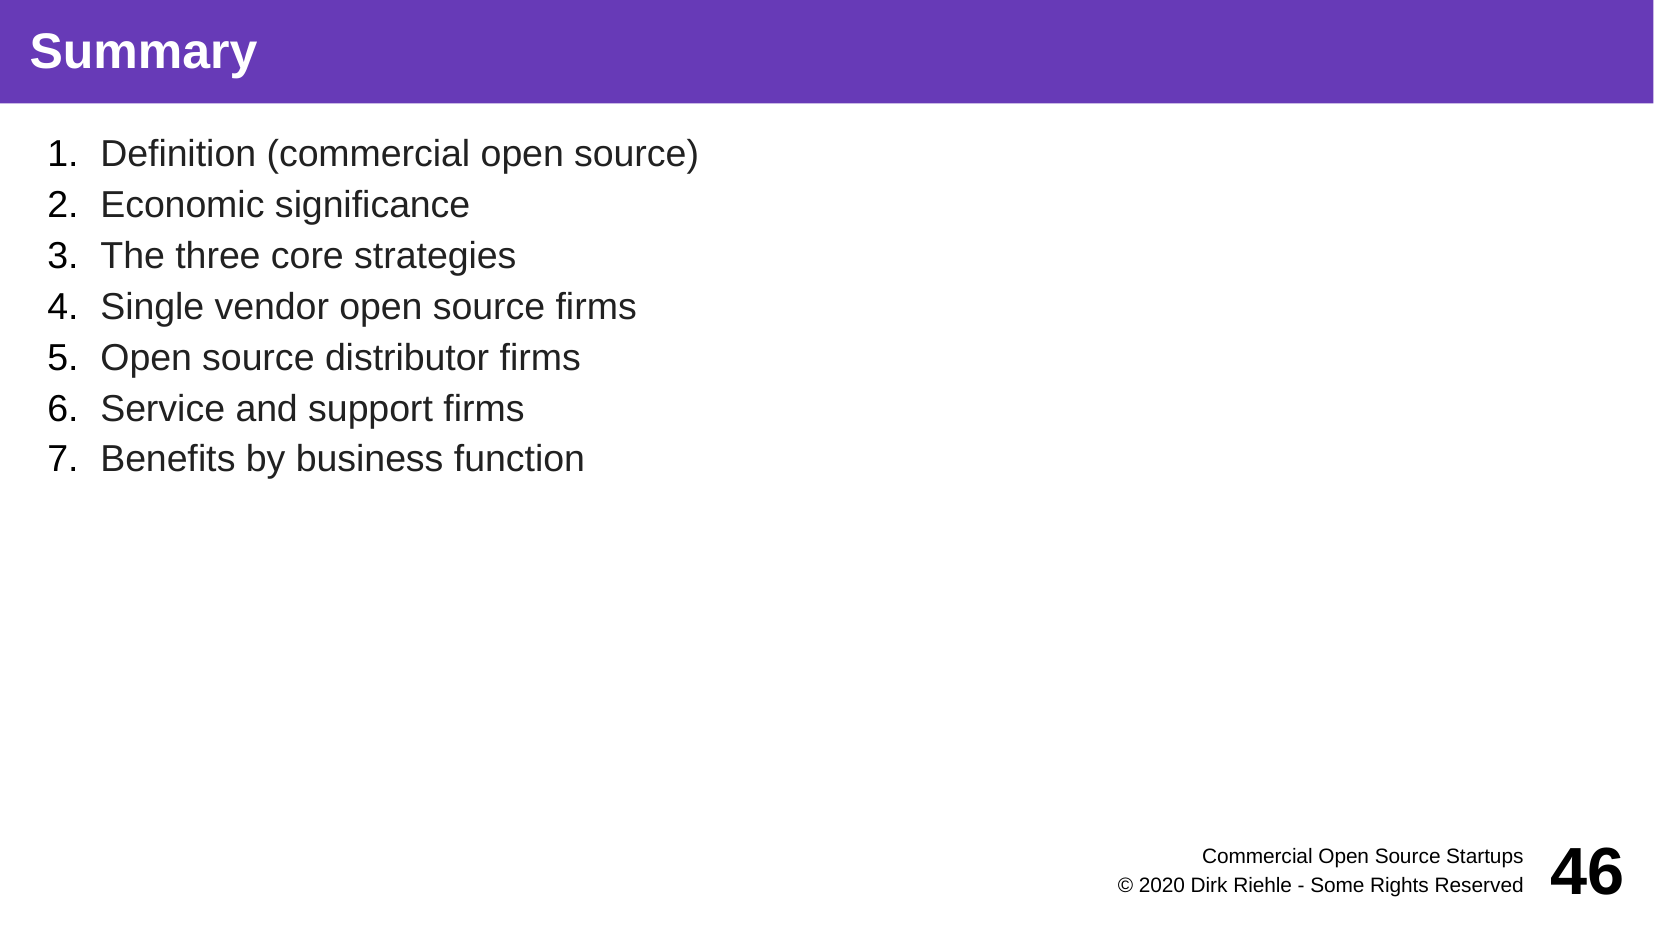

# Summary
Definition (commercial open source)
Economic significance
The three core strategies
Single vendor open source firms
Open source distributor firms
Service and support firms
Benefits by business function
Commercial Open Source Startups
46
© 2020 Dirk Riehle - Some Rights Reserved